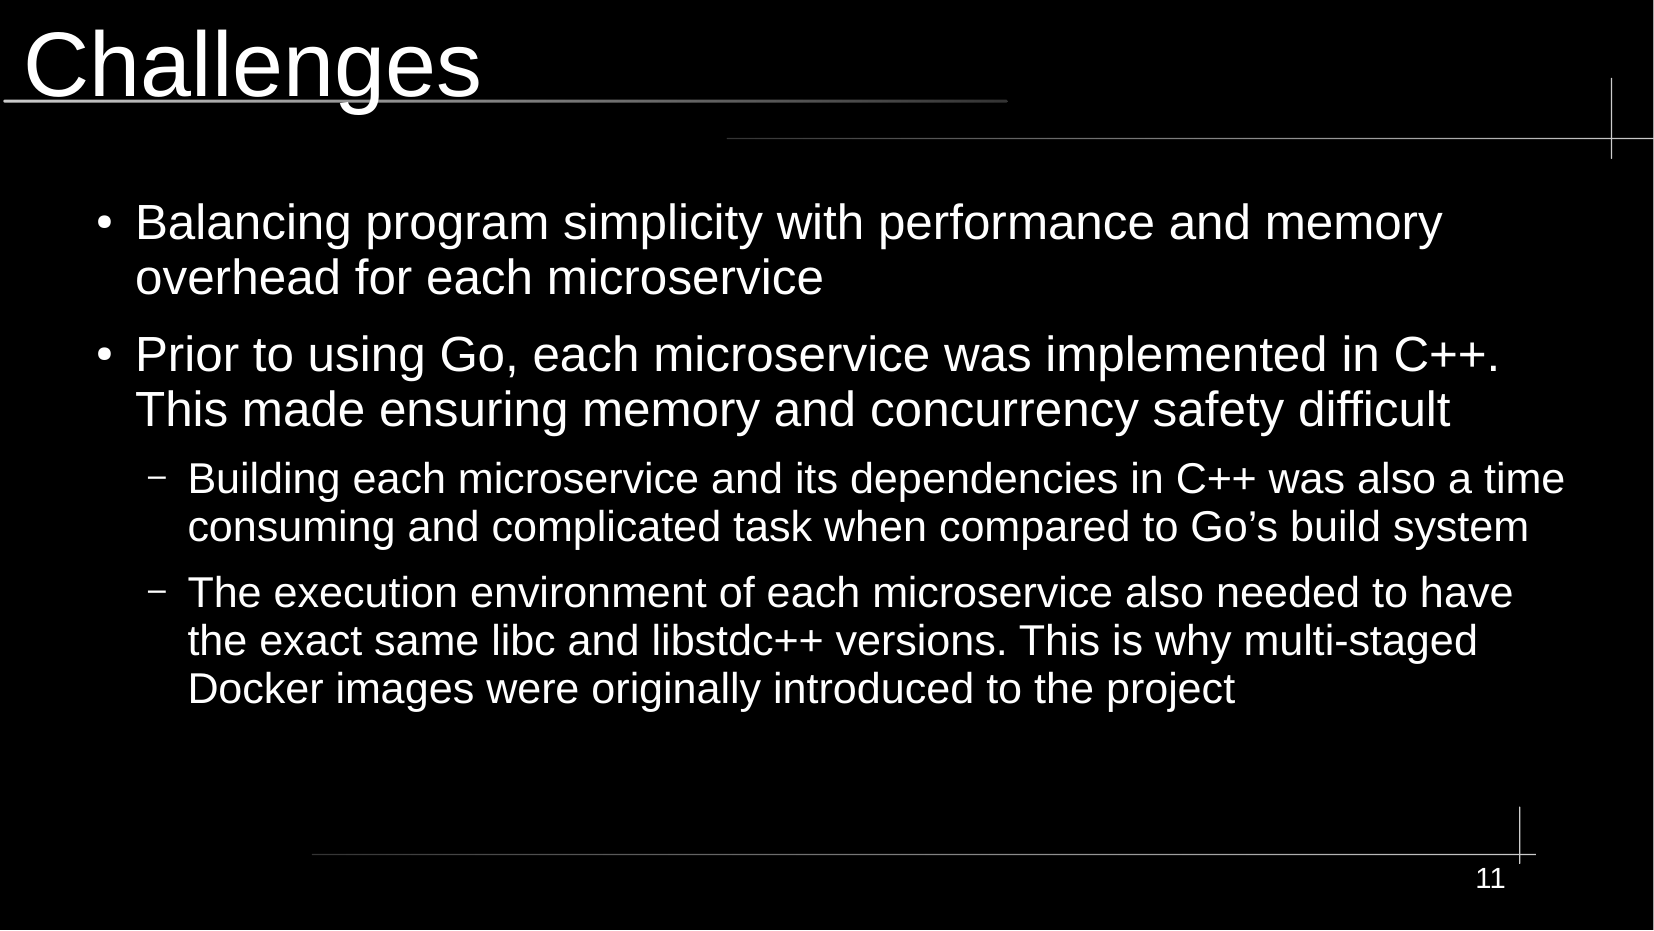

# Challenges
Balancing program simplicity with performance and memory overhead for each microservice
Prior to using Go, each microservice was implemented in C++. This made ensuring memory and concurrency safety difficult
Building each microservice and its dependencies in C++ was also a time consuming and complicated task when compared to Go’s build system
The execution environment of each microservice also needed to have the exact same libc and libstdc++ versions. This is why multi-staged Docker images were originally introduced to the project
11